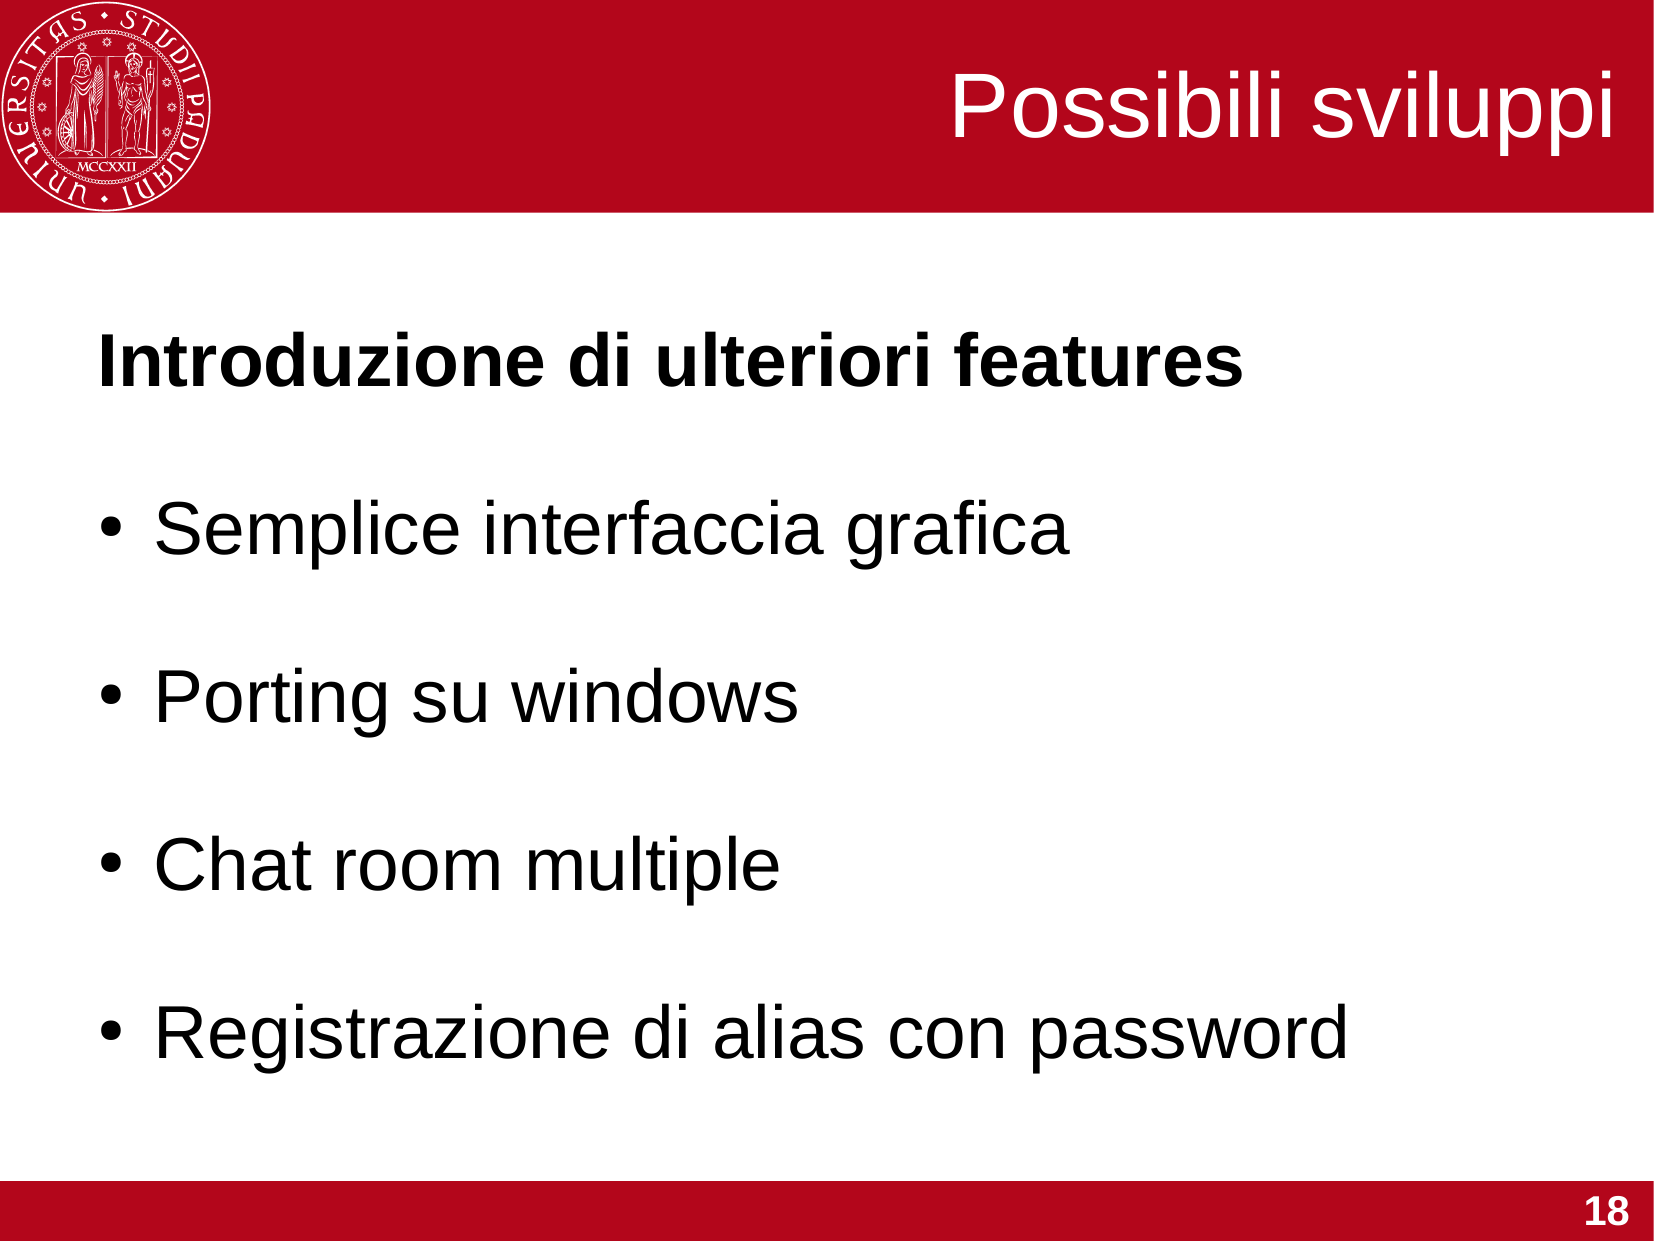

# Possibili sviluppi
Introduzione di ulteriori features
 Semplice interfaccia grafica
 Porting su windows
 Chat room multiple
 Registrazione di alias con password
18